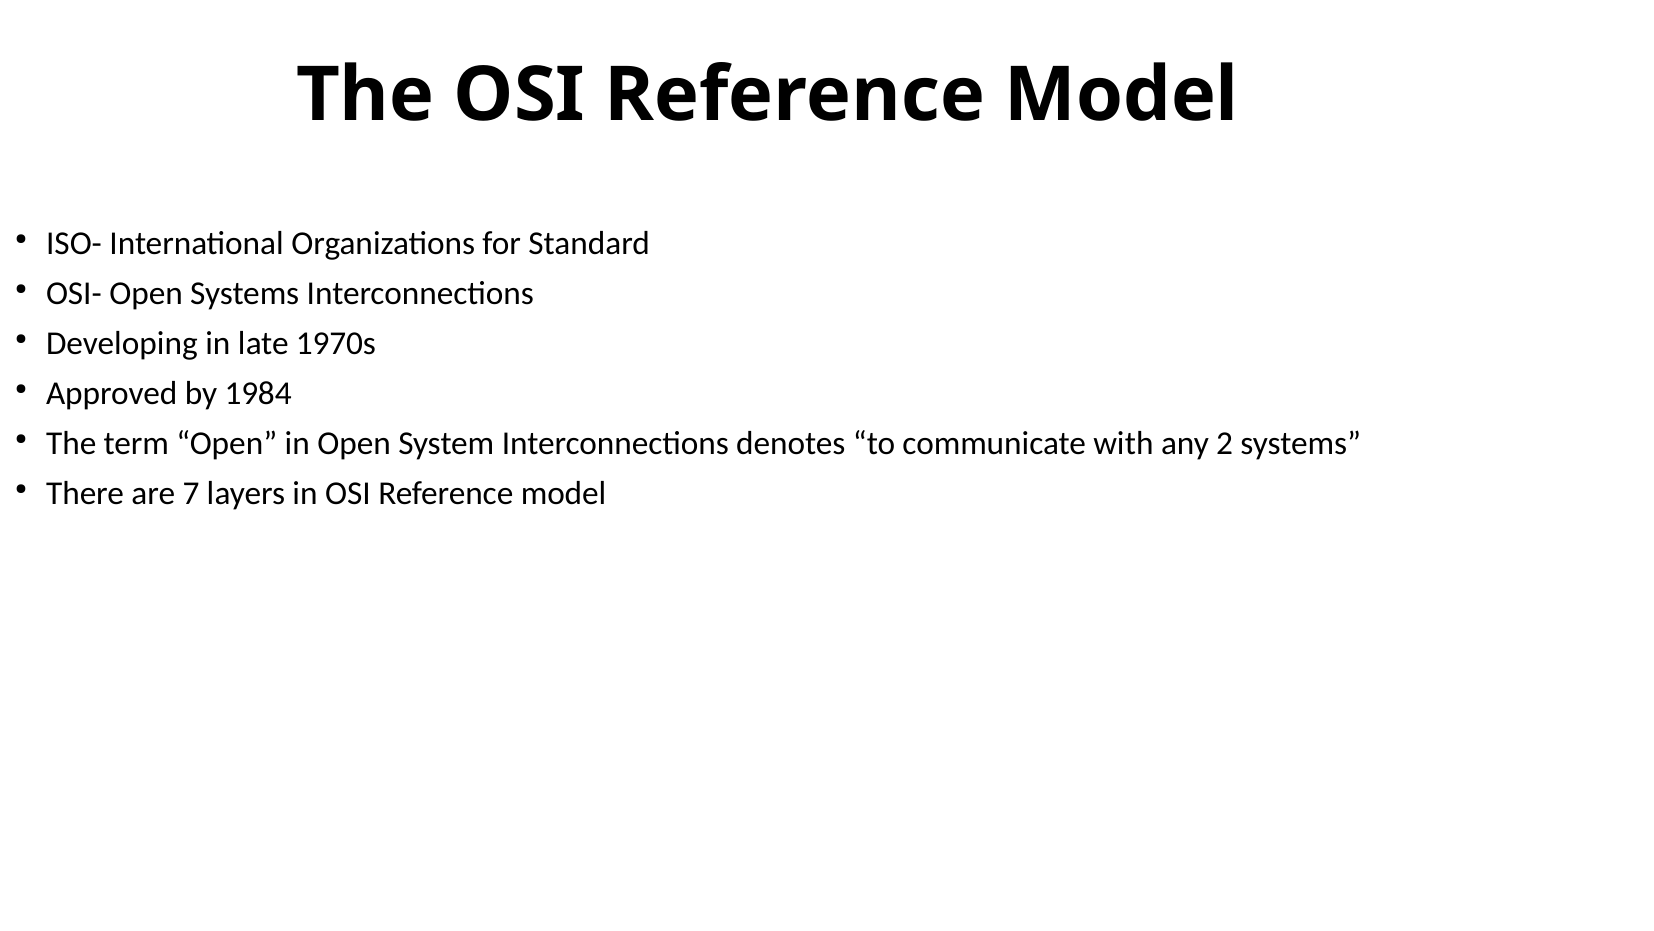

# The OSI Reference Model
ISO- International Organizations for Standard
OSI- Open Systems Interconnections
Developing in late 1970s
Approved by 1984
The term “Open” in Open System Interconnections denotes “to communicate with any 2 systems”
There are 7 layers in OSI Reference model